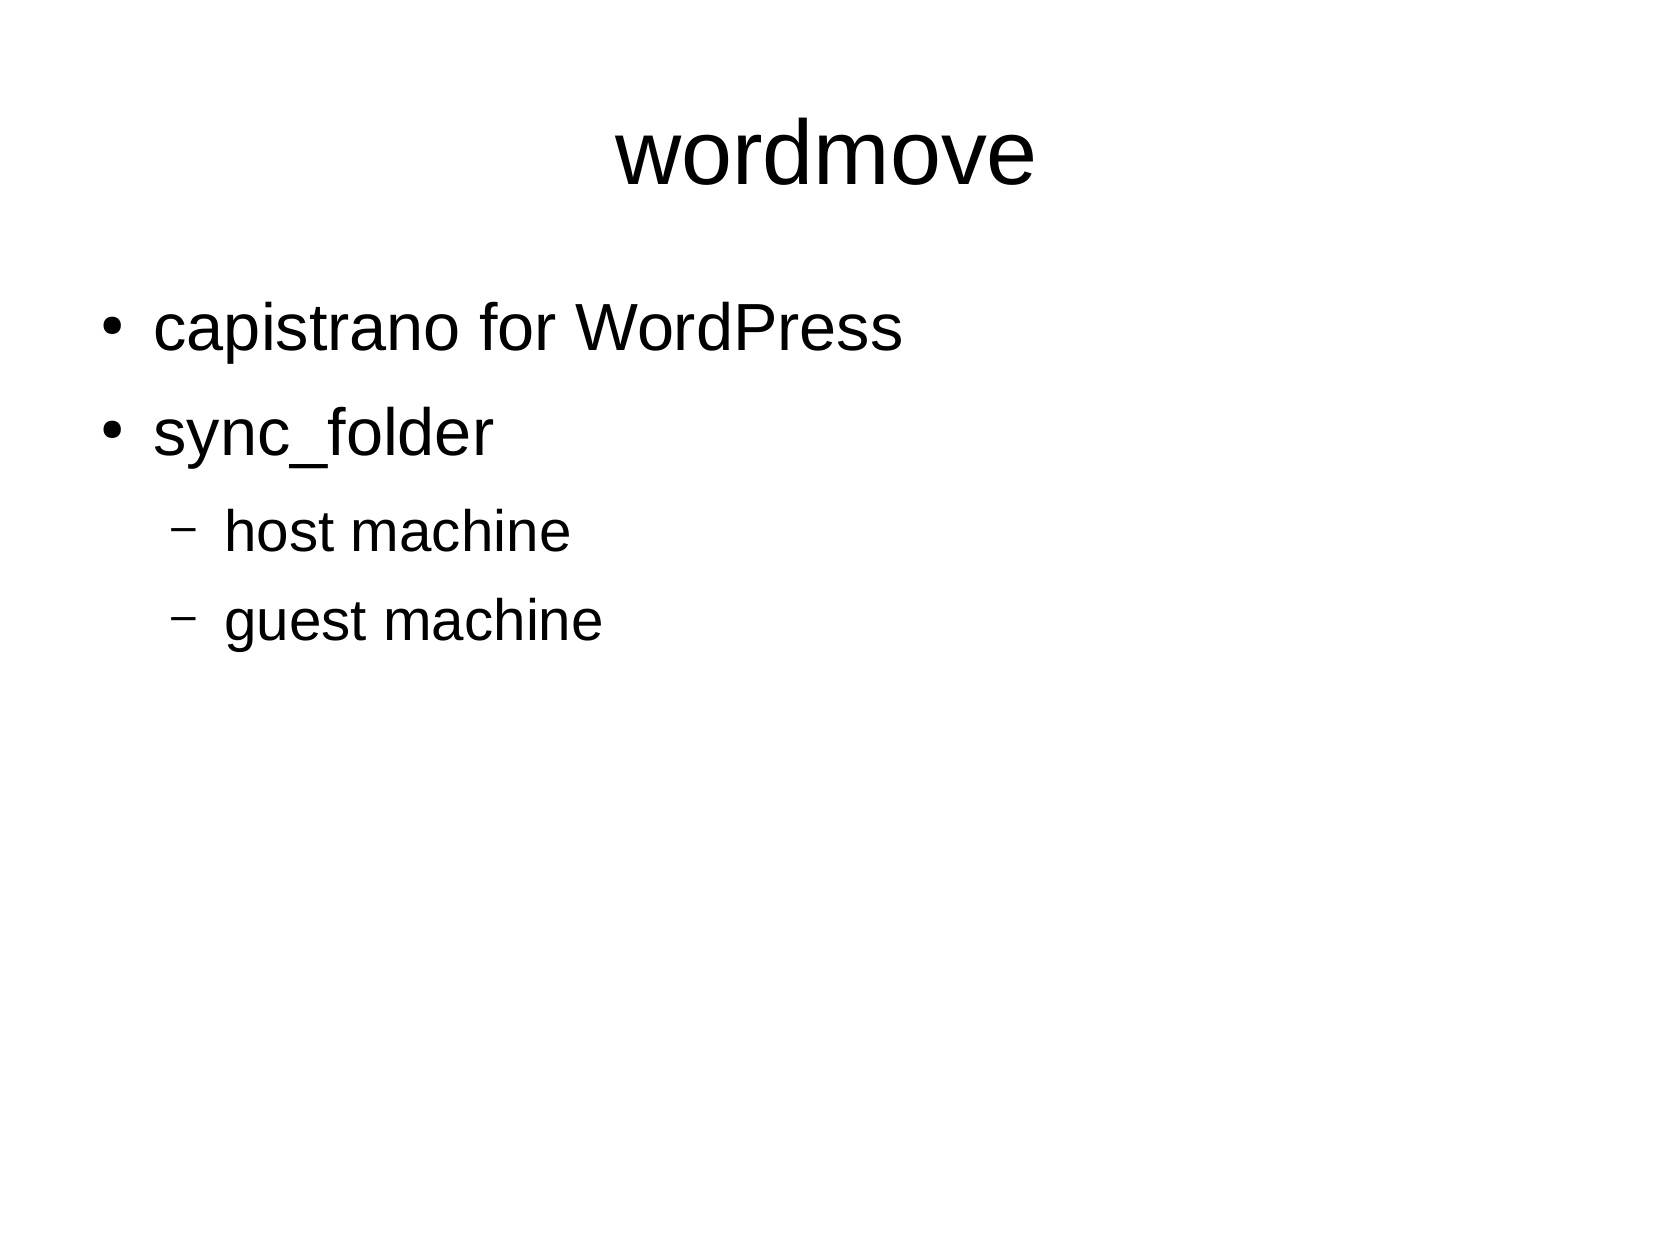

# wordmove
capistrano for WordPress
sync_folder
host machine
guest machine